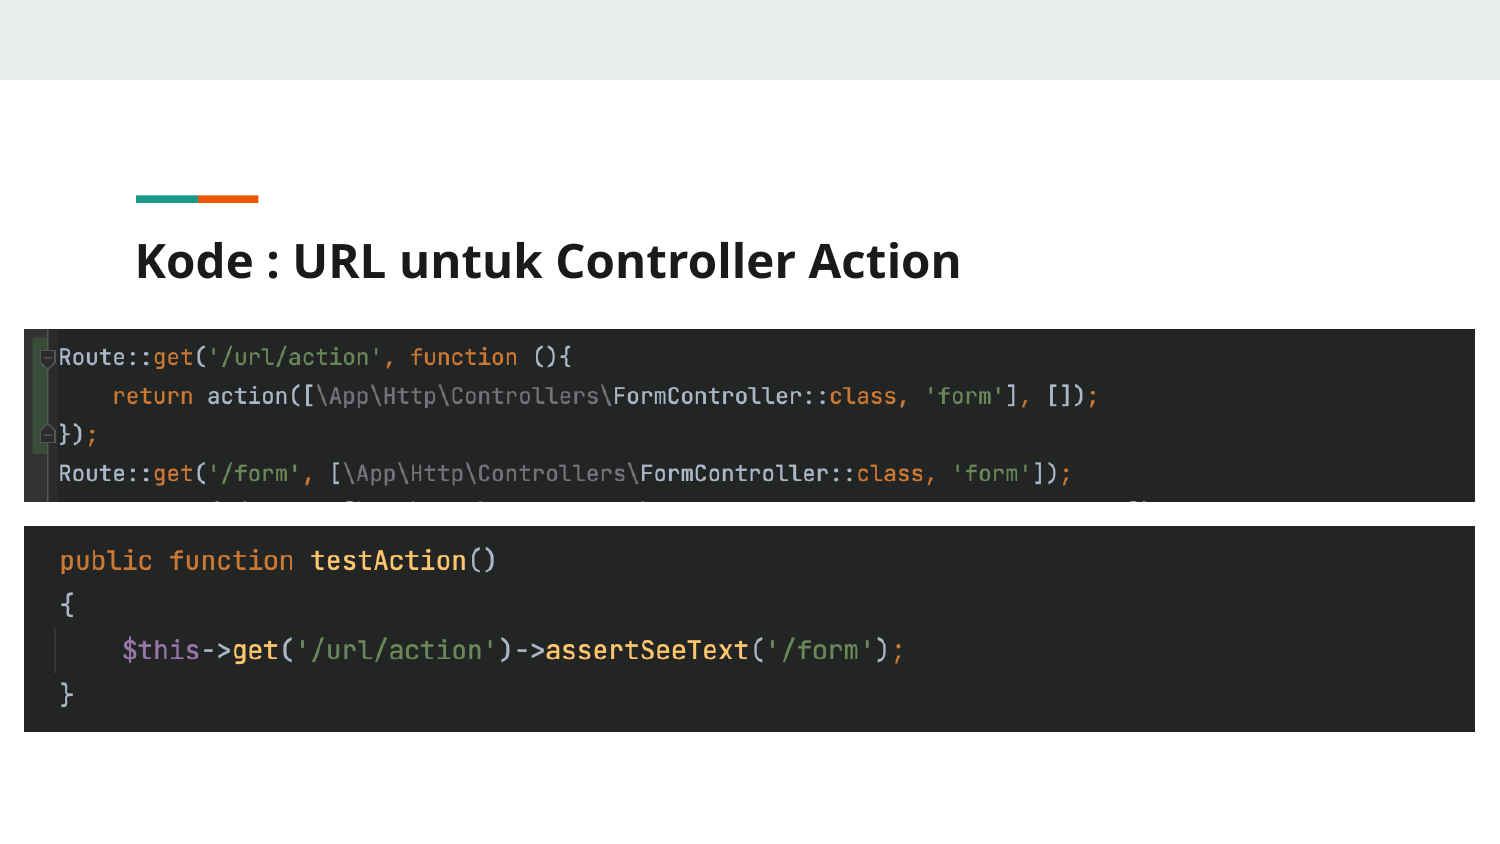

# Kode : URL untuk Controller Action